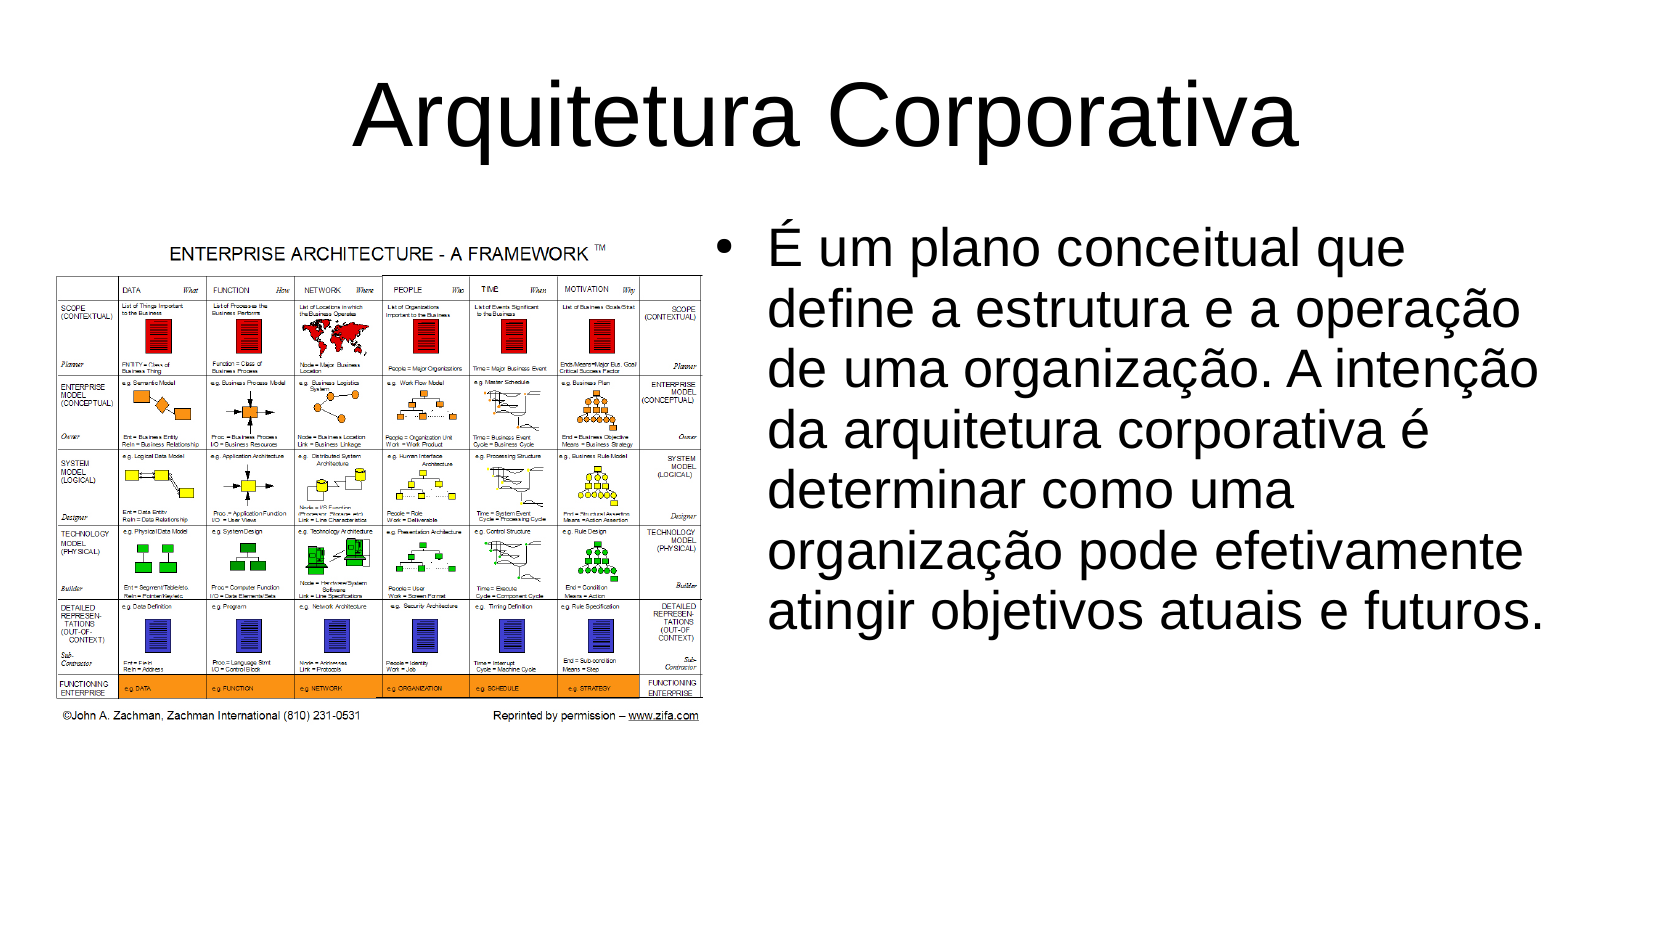

# Arquitetura Corporativa
É um plano conceitual que define a estrutura e a operação de uma organização. A intenção da arquitetura corporativa é determinar como uma organização pode efetivamente atingir objetivos atuais e futuros.